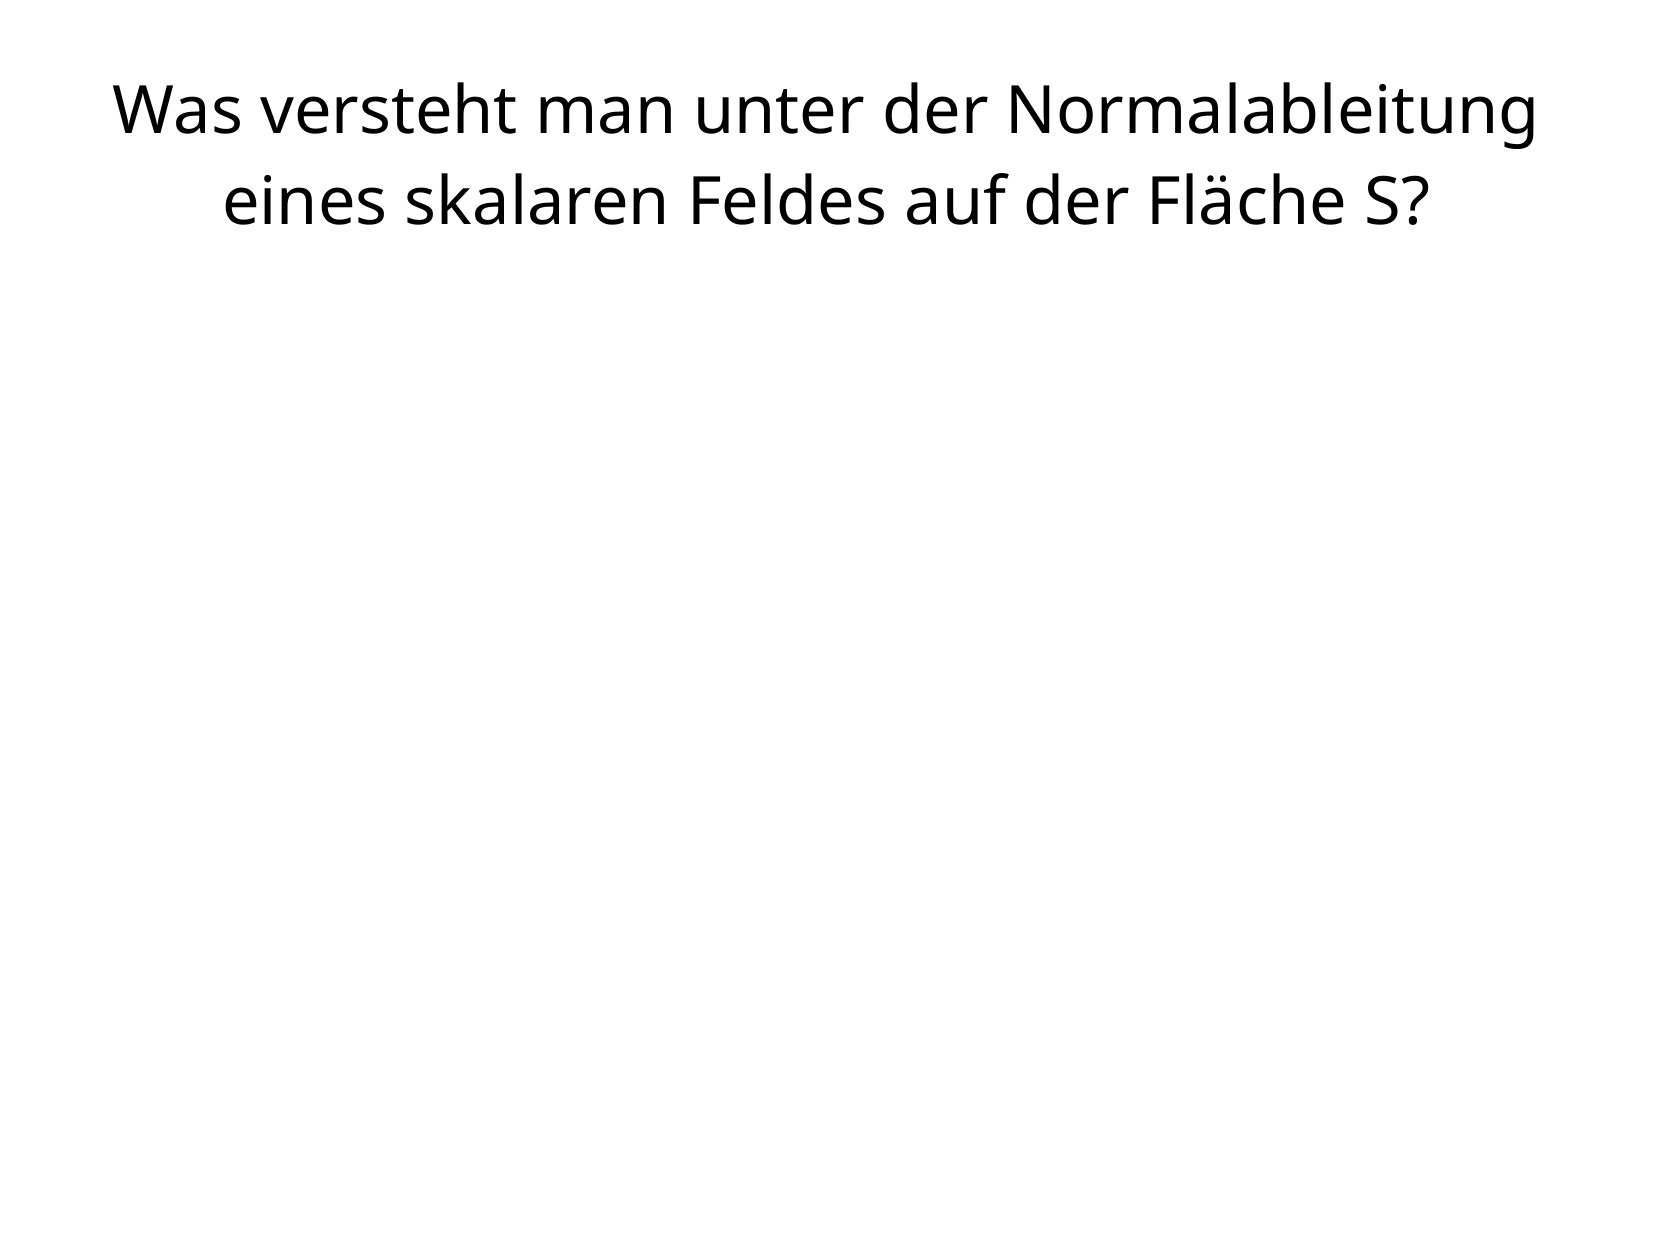

# Was versteht man unter der Normalableitung eines skalaren Feldes auf der Fläche S?